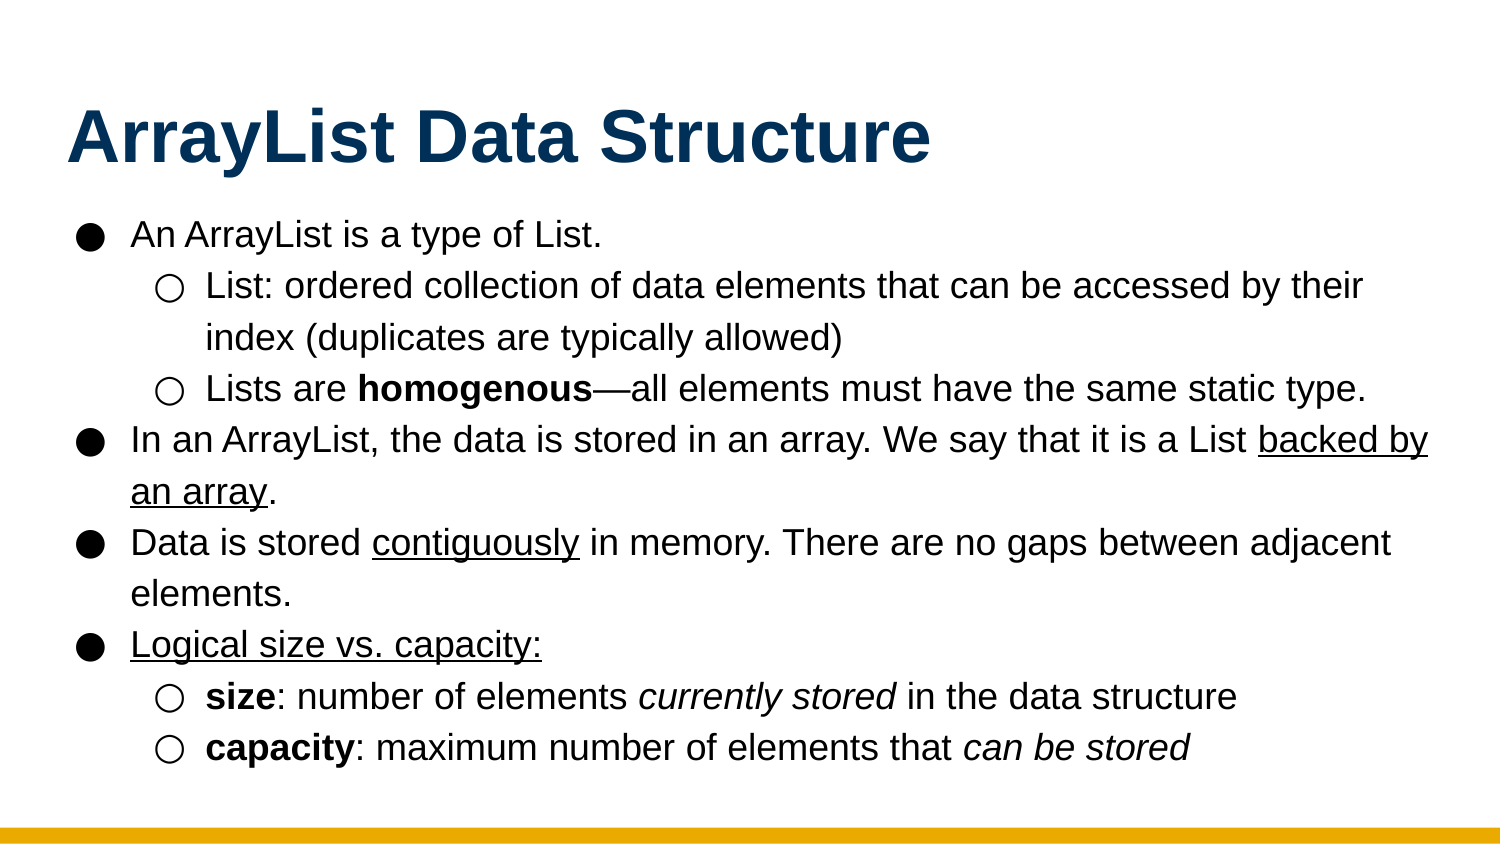

# ArrayList Data Structure
An ArrayList is a type of List.
List: ordered collection of data elements that can be accessed by their index (duplicates are typically allowed)
Lists are homogenous—all elements must have the same static type.
In an ArrayList, the data is stored in an array. We say that it is a List backed by an array.
Data is stored contiguously in memory. There are no gaps between adjacent elements.
Logical size vs. capacity:
size: number of elements currently stored in the data structure
capacity: maximum number of elements that can be stored